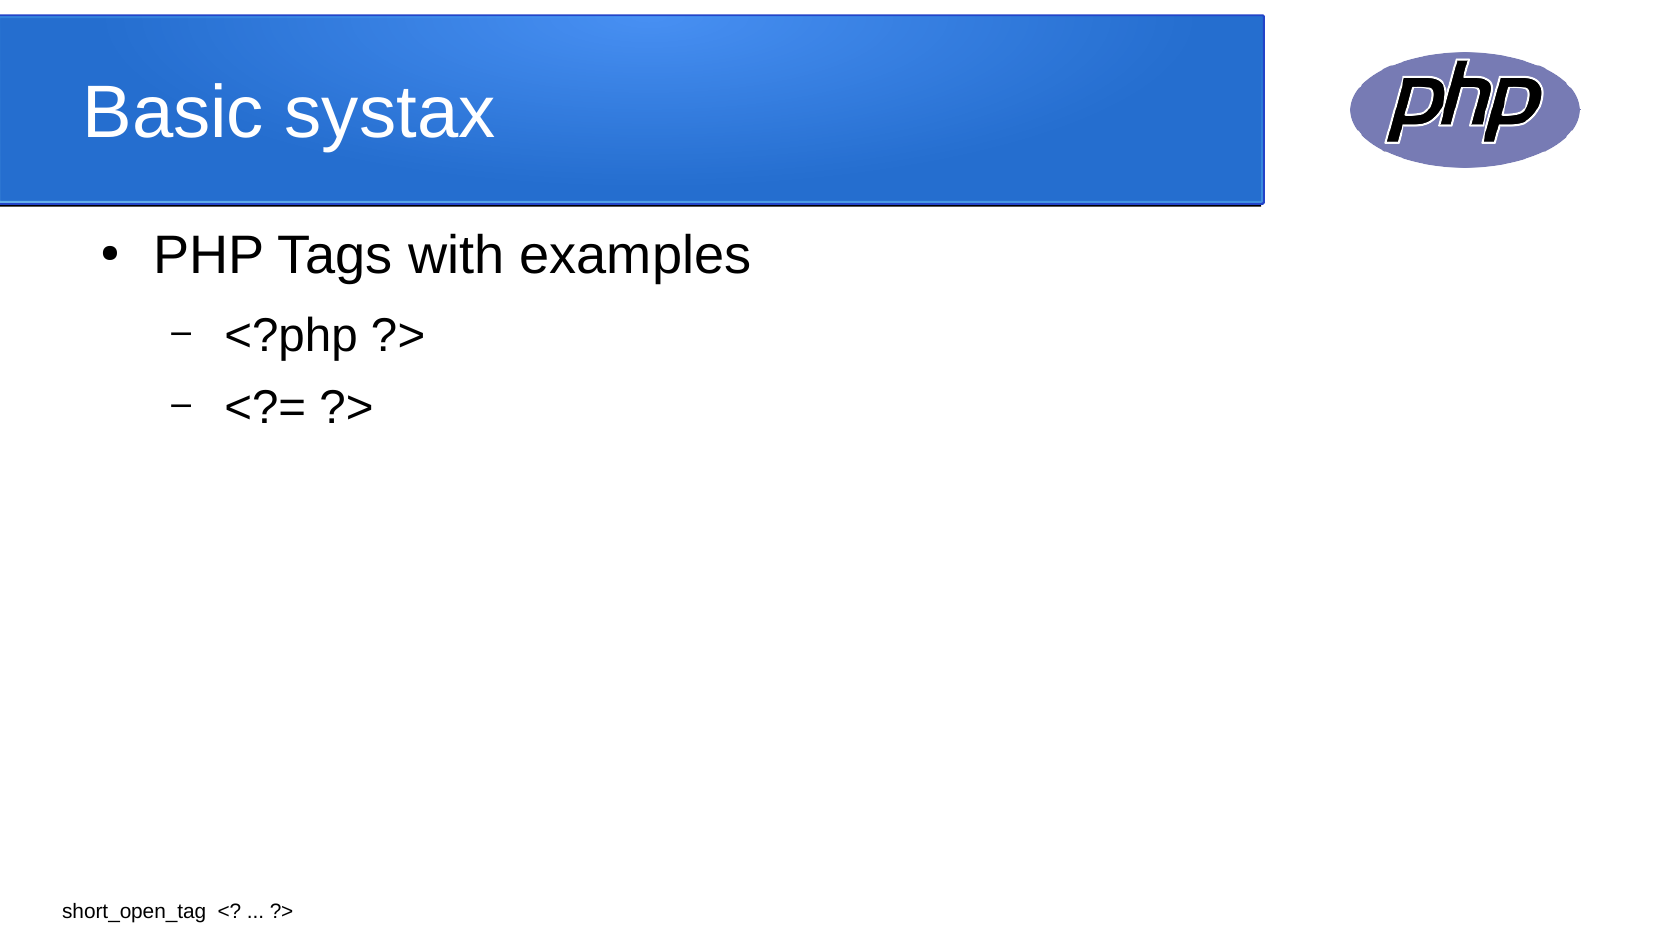

# Basic systax
PHP Tags with examples
<?php ?>
<?= ?>
short_open_tag ​<? ... ?>